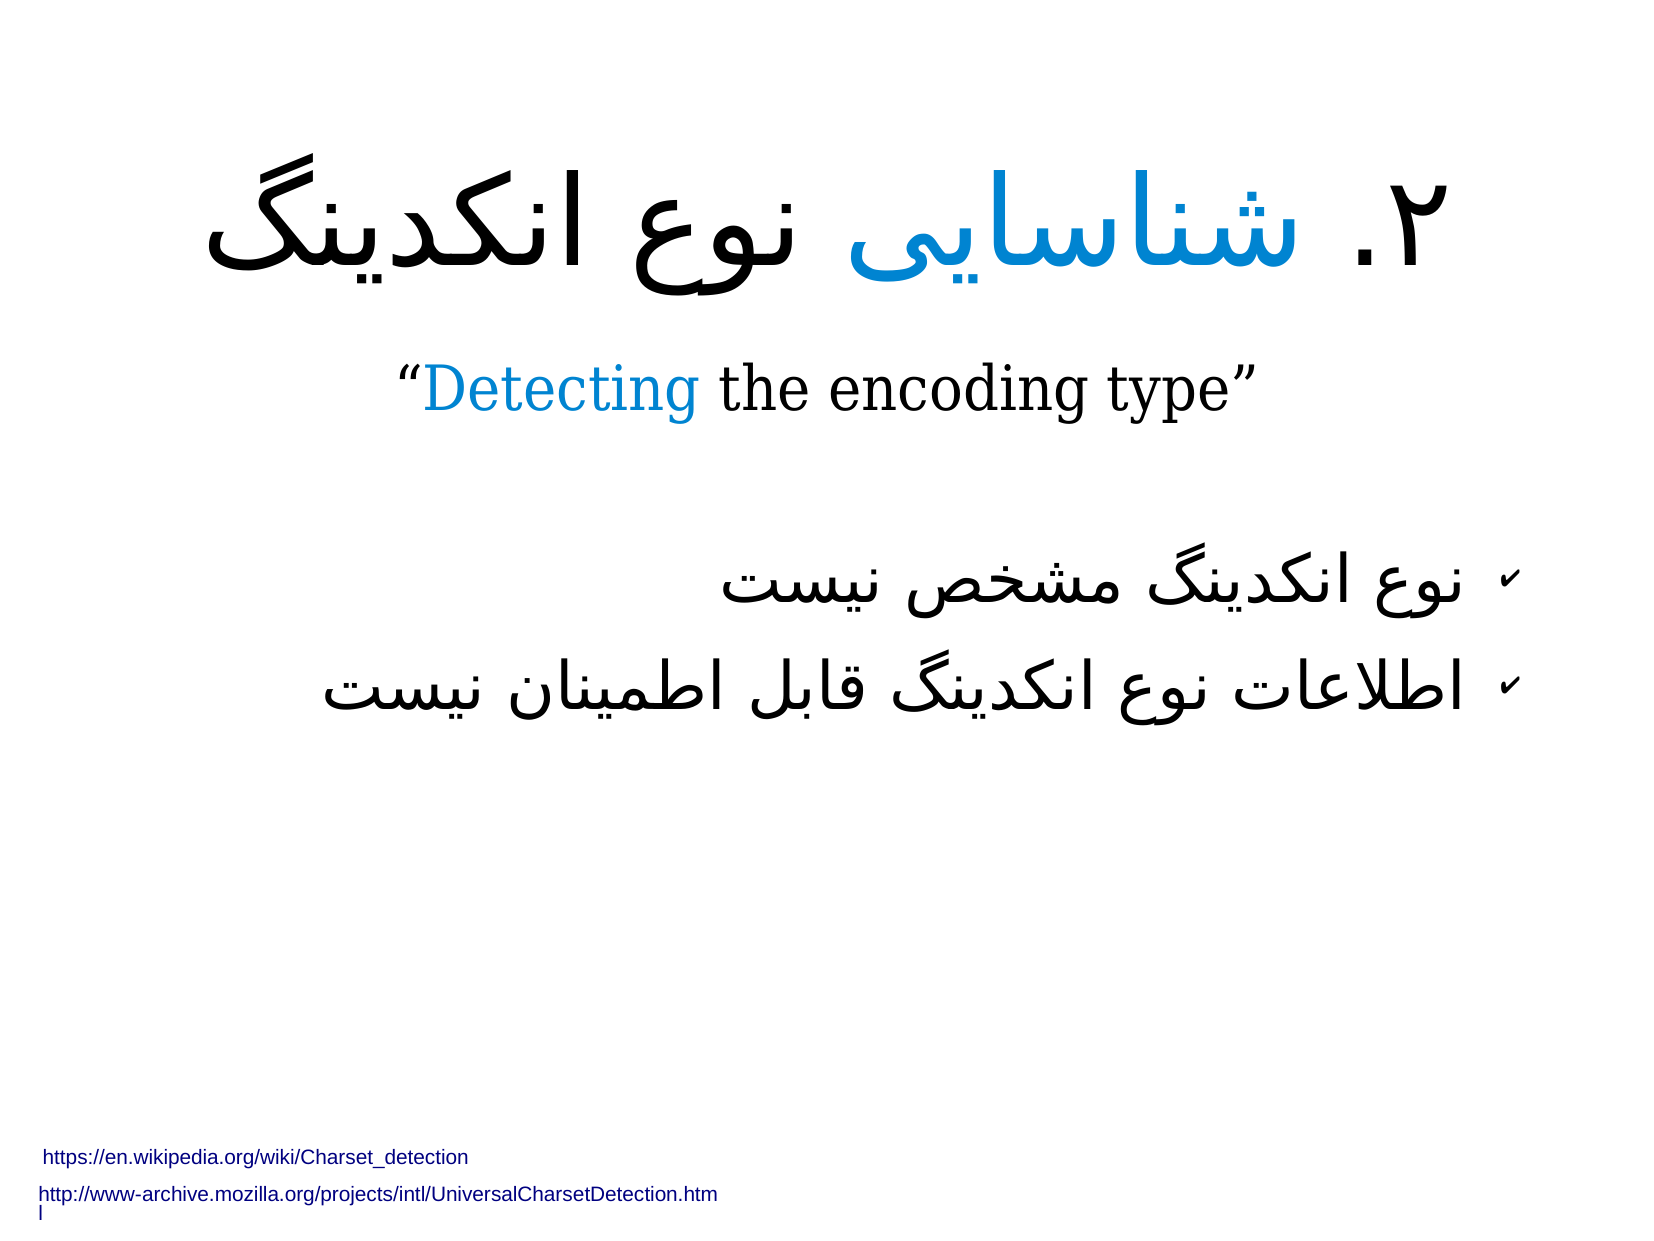

۲. شناسایی نوع انکدینگ
“Detecting the encoding type”
# نوع انکدینگ مشخص نیست
اطلاعات نوع انکدینگ قابل اطمینان نیست
https://en.wikipedia.org/wiki/Charset_detection
http://www-archive.mozilla.org/projects/intl/UniversalCharsetDetection.html